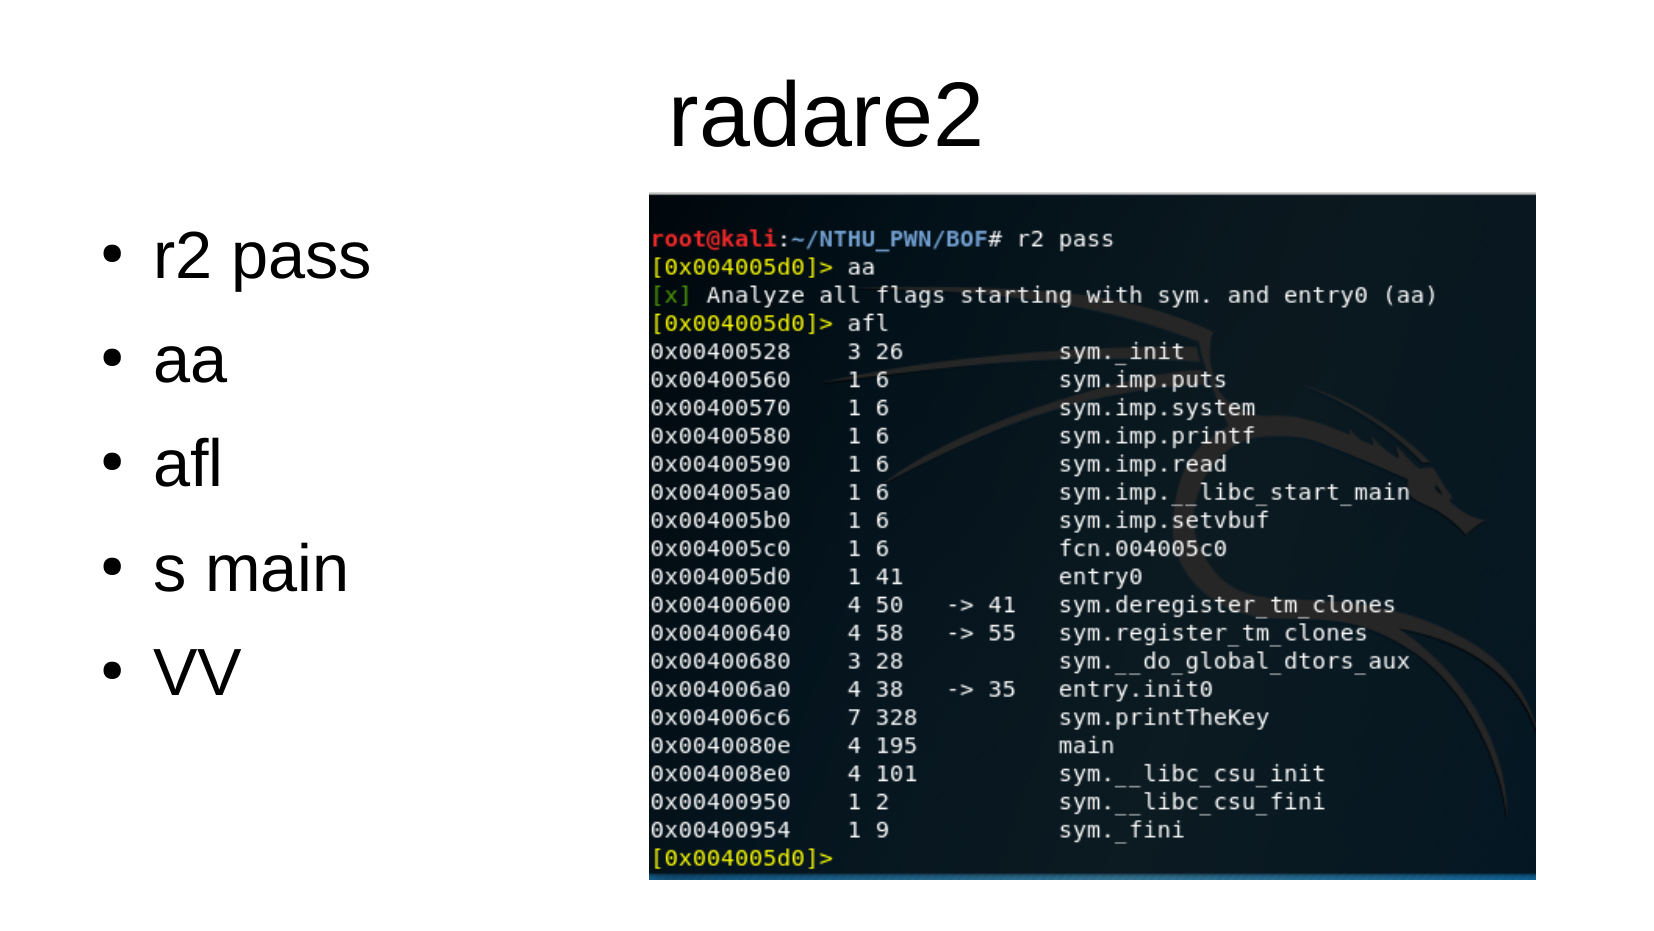

# radare2
r2 pass
aa
afl
s main
VV